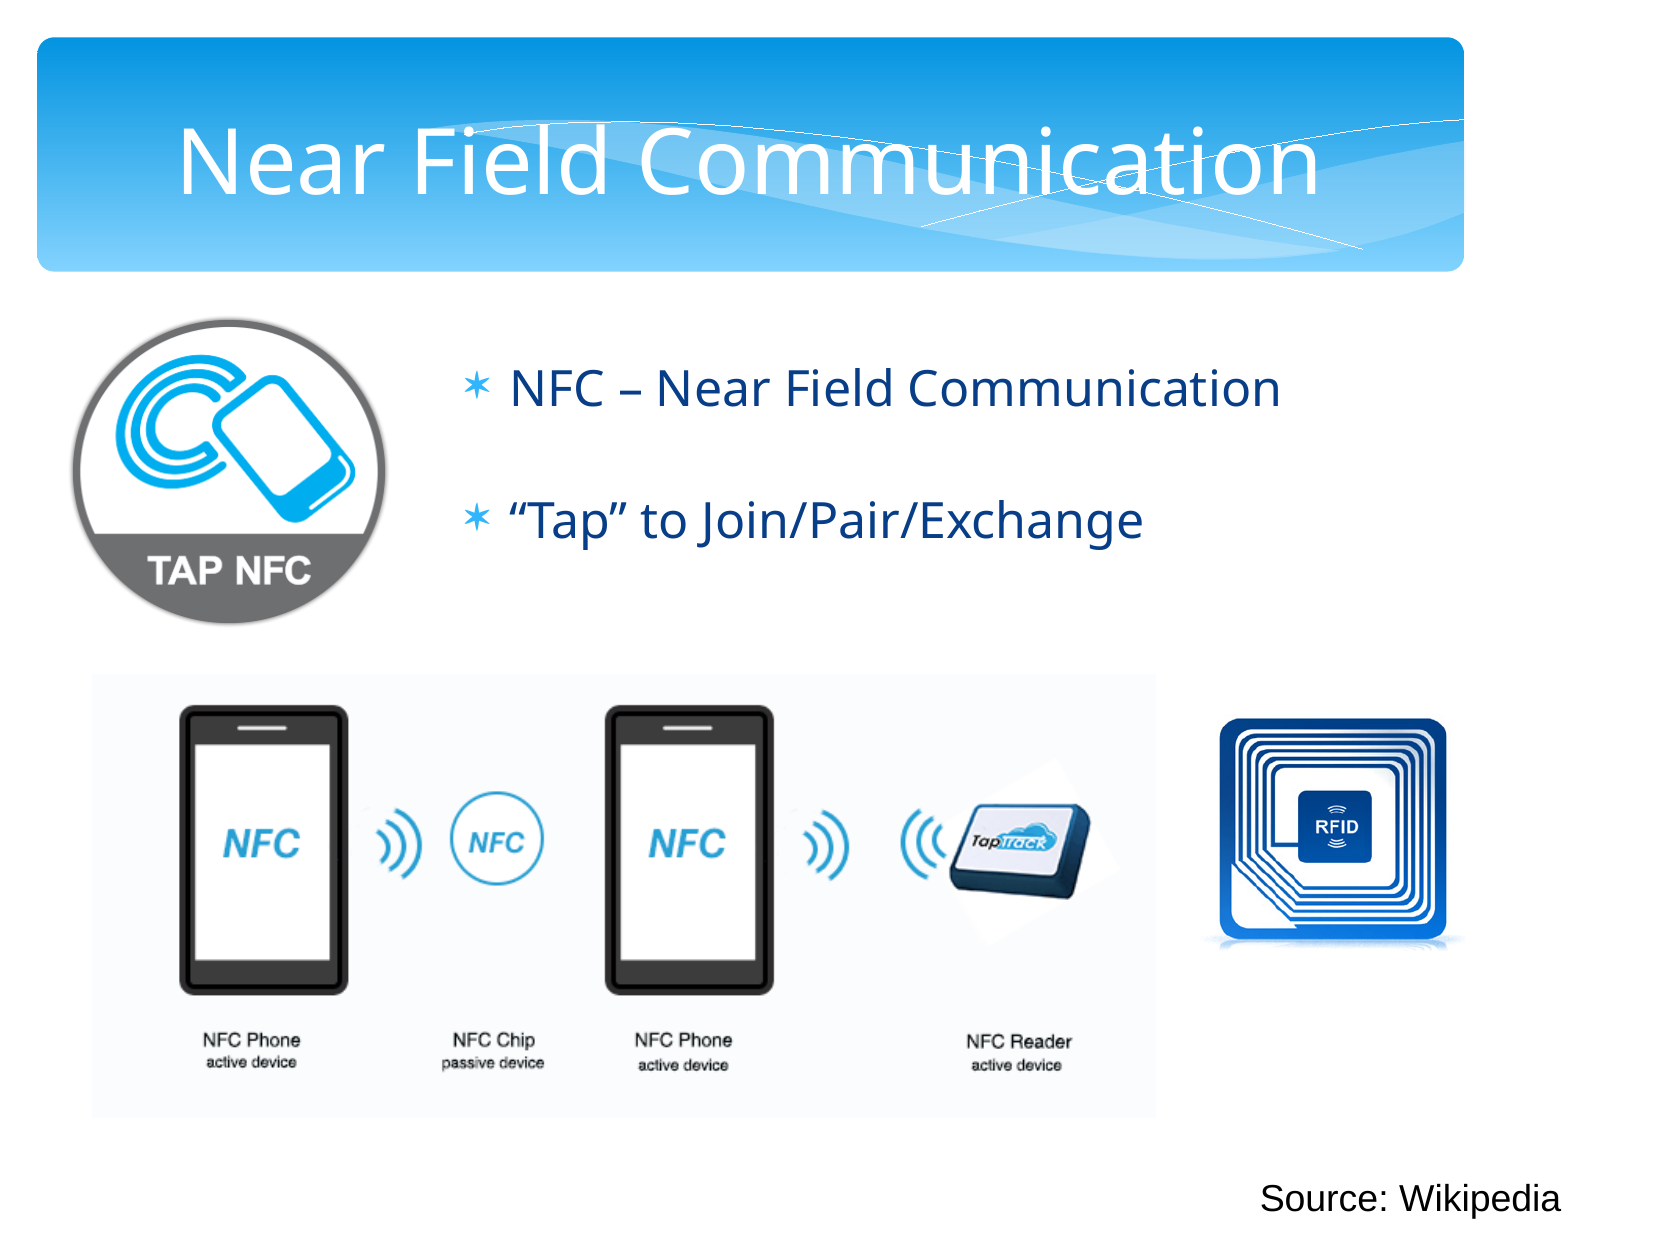

# Near Field Communication
NFC – Near Field Communication
“Tap” to Join/Pair/Exchange
Source: Wikipedia